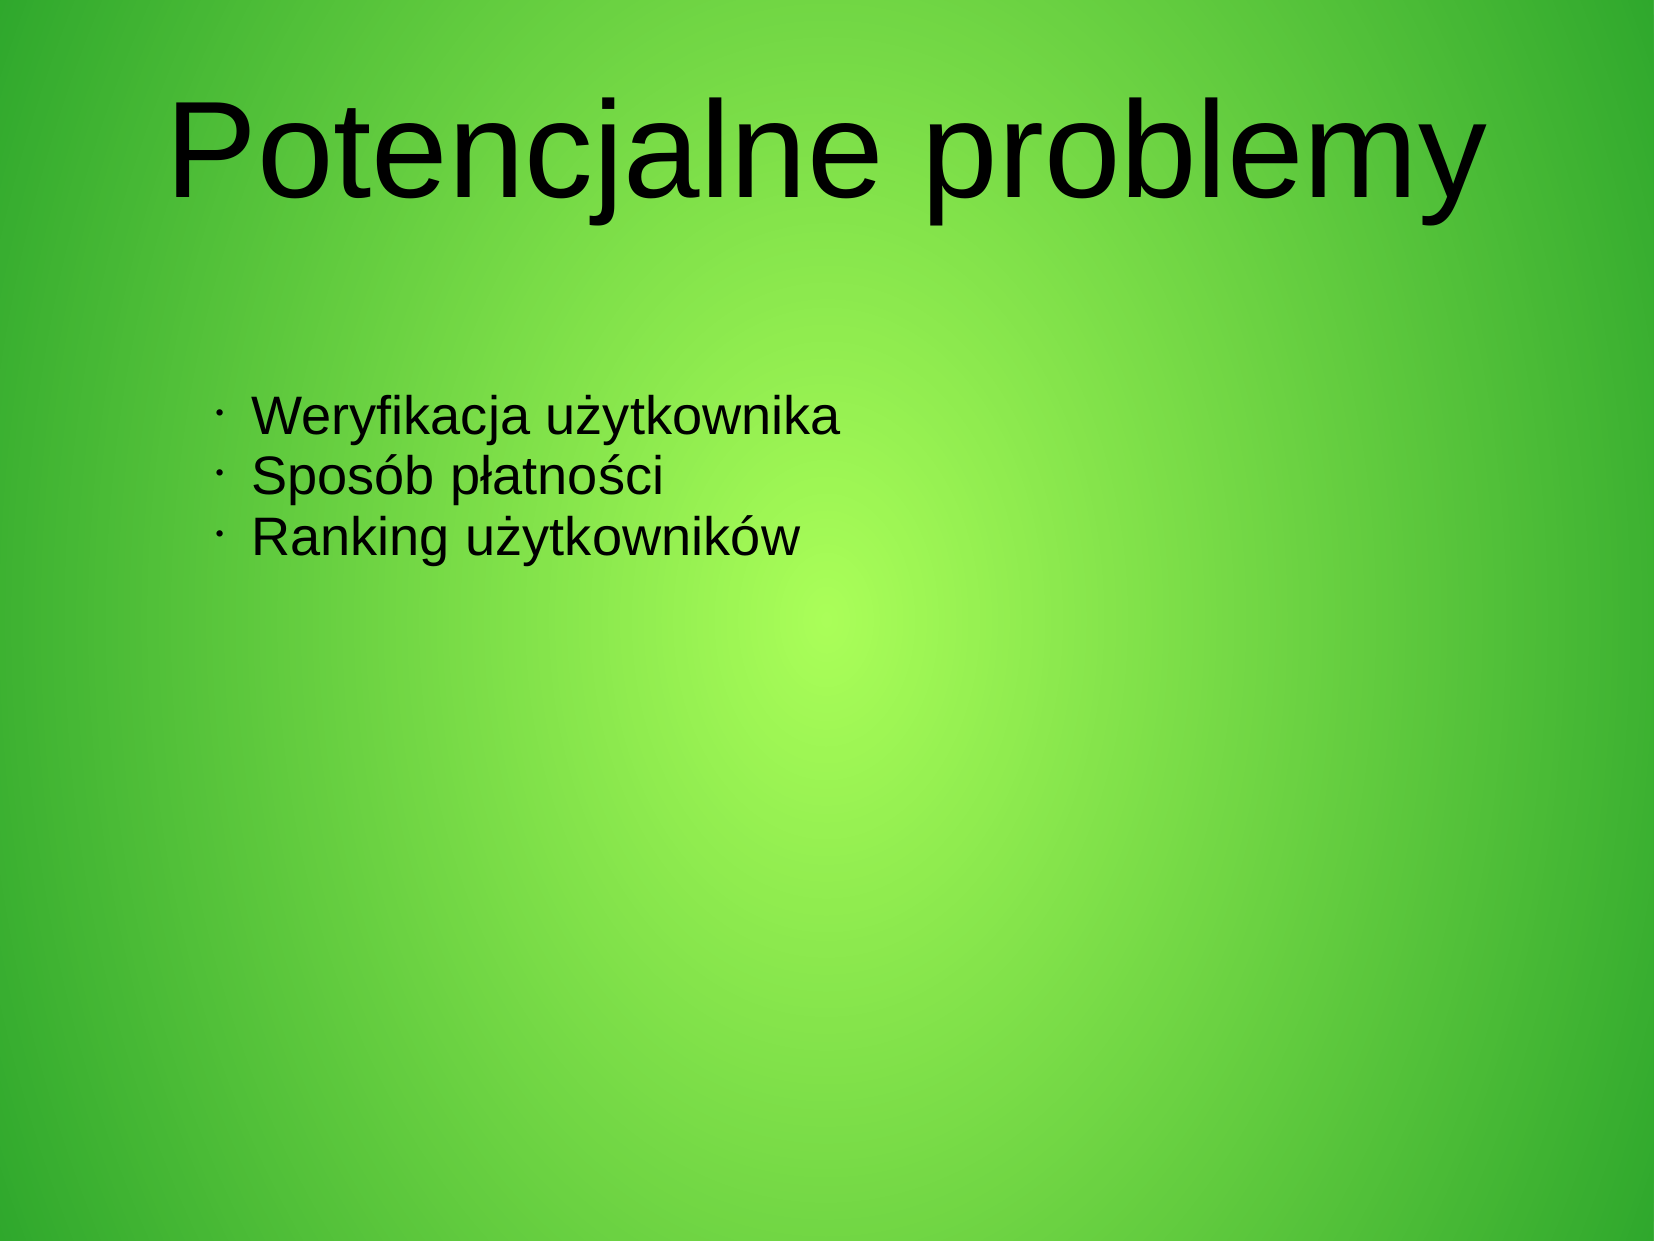

# Potencjalne problemy
Weryfikacja użytkownika
Sposób płatności
Ranking użytkowników